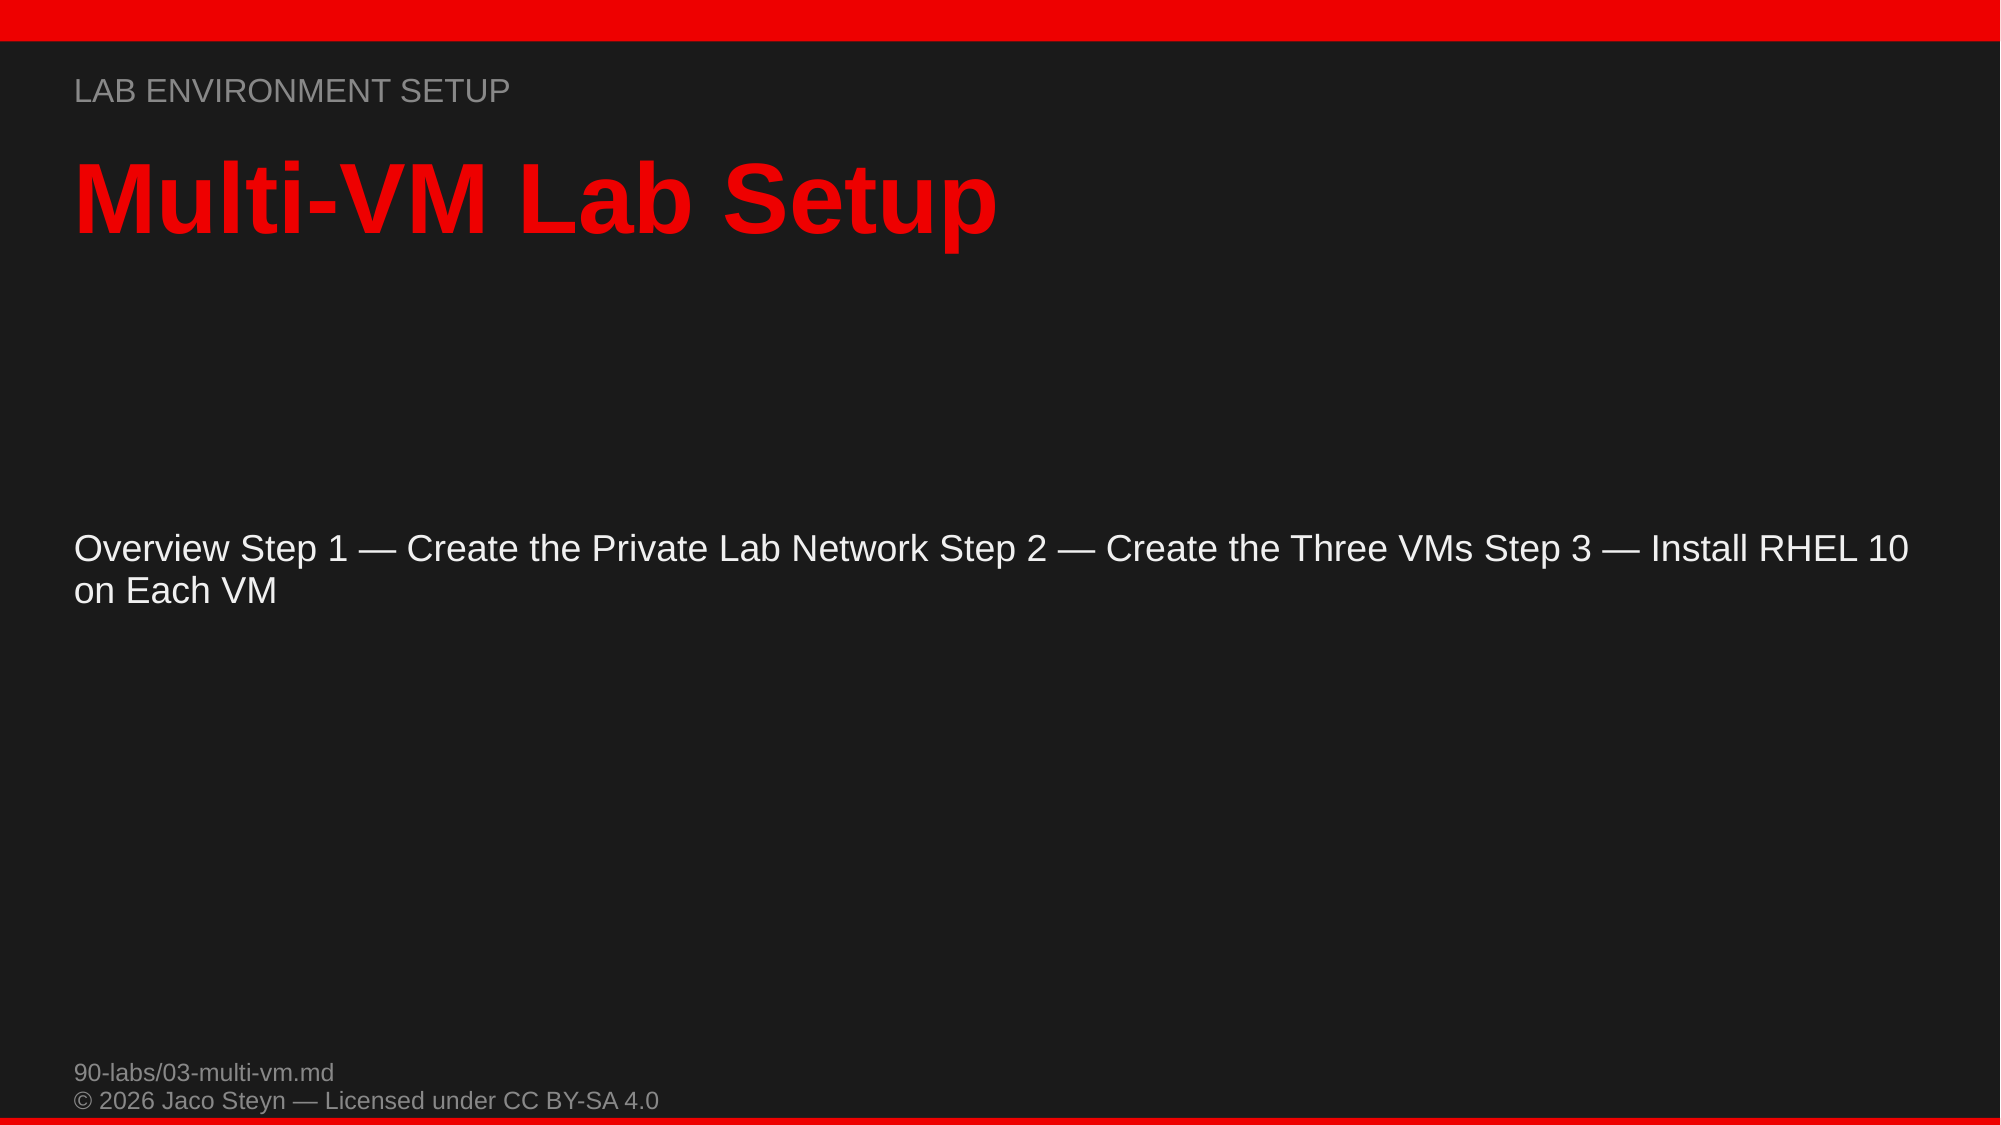

LAB ENVIRONMENT SETUP
Multi-VM Lab Setup
Overview Step 1 — Create the Private Lab Network Step 2 — Create the Three VMs Step 3 — Install RHEL 10 on Each VM
90-labs/03-multi-vm.md
© 2026 Jaco Steyn — Licensed under CC BY-SA 4.0